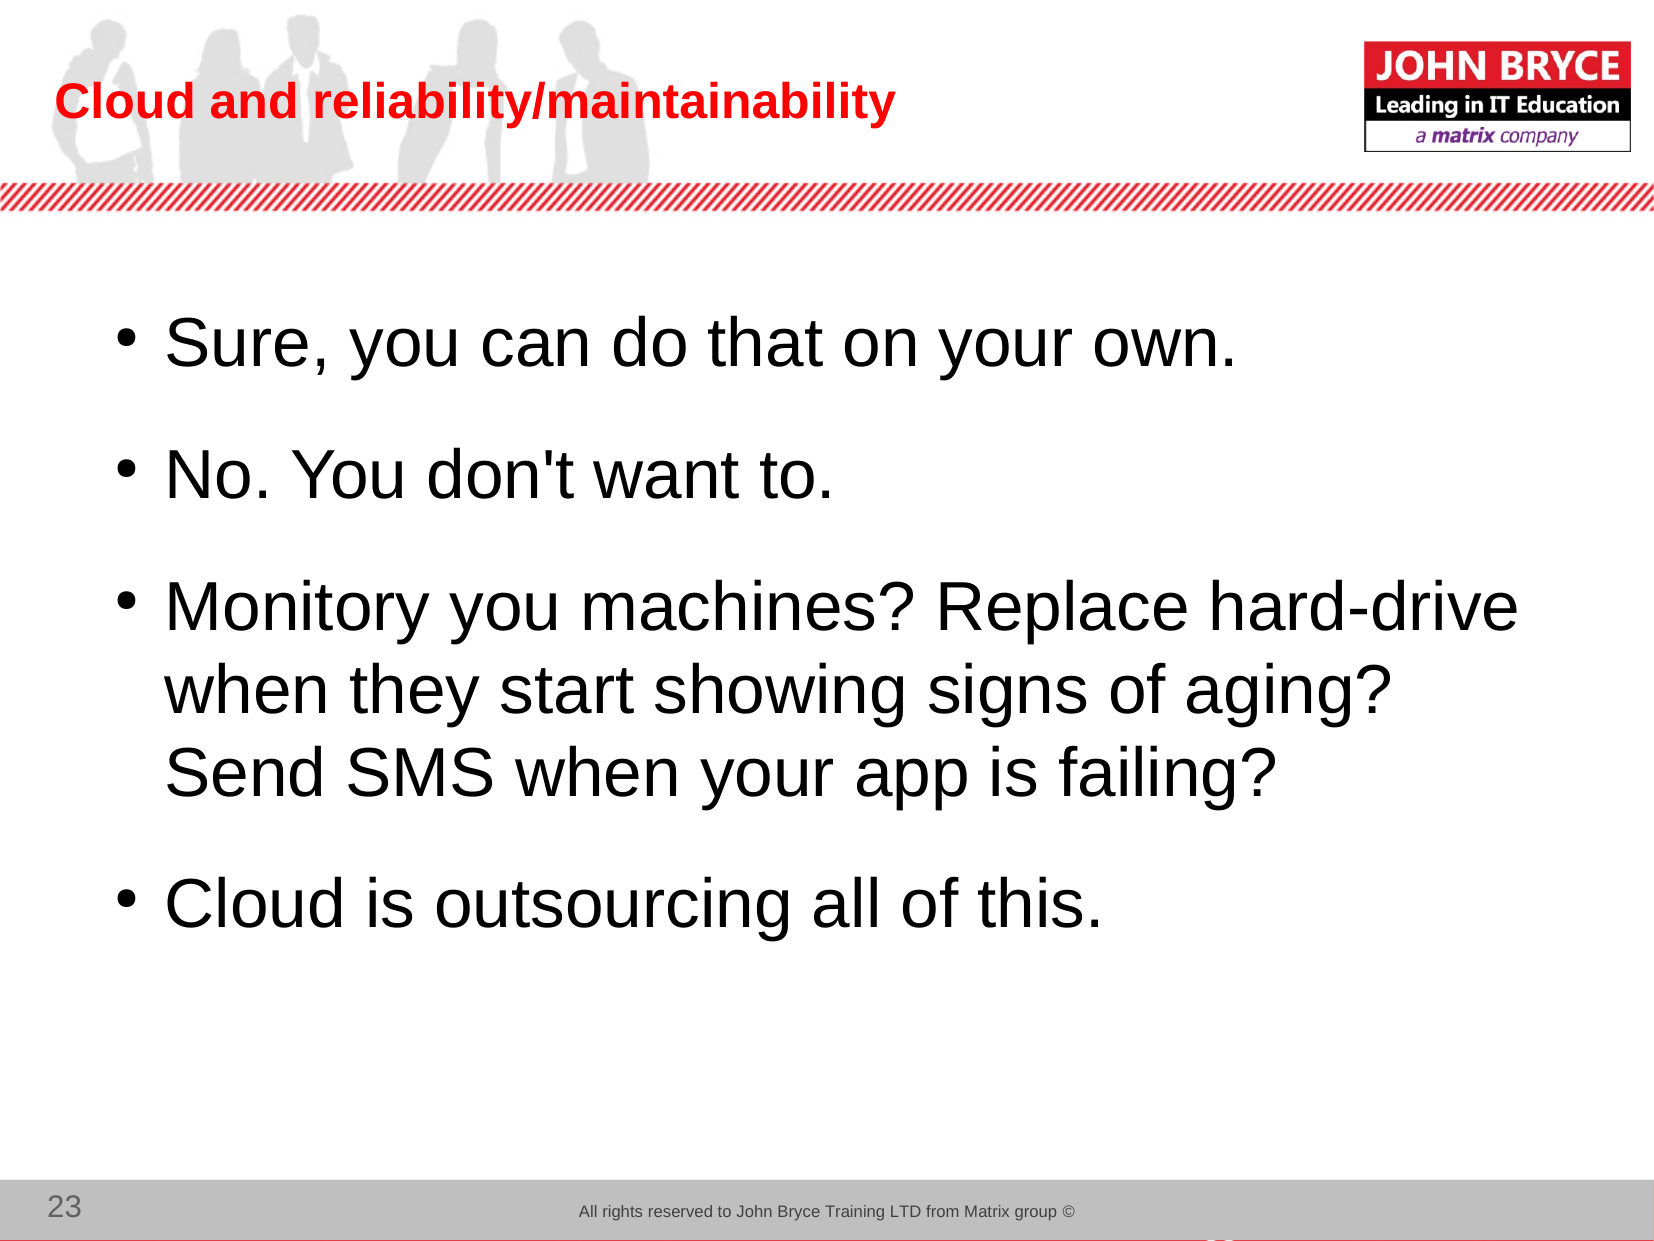

# Cloud and reliability/maintainability
Sure, you can do that on your own.
No. You don't want to.
Monitory you machines? Replace hard-drive when they start showing signs of aging? Send SMS when your app is failing?
Cloud is outsourcing all of this.